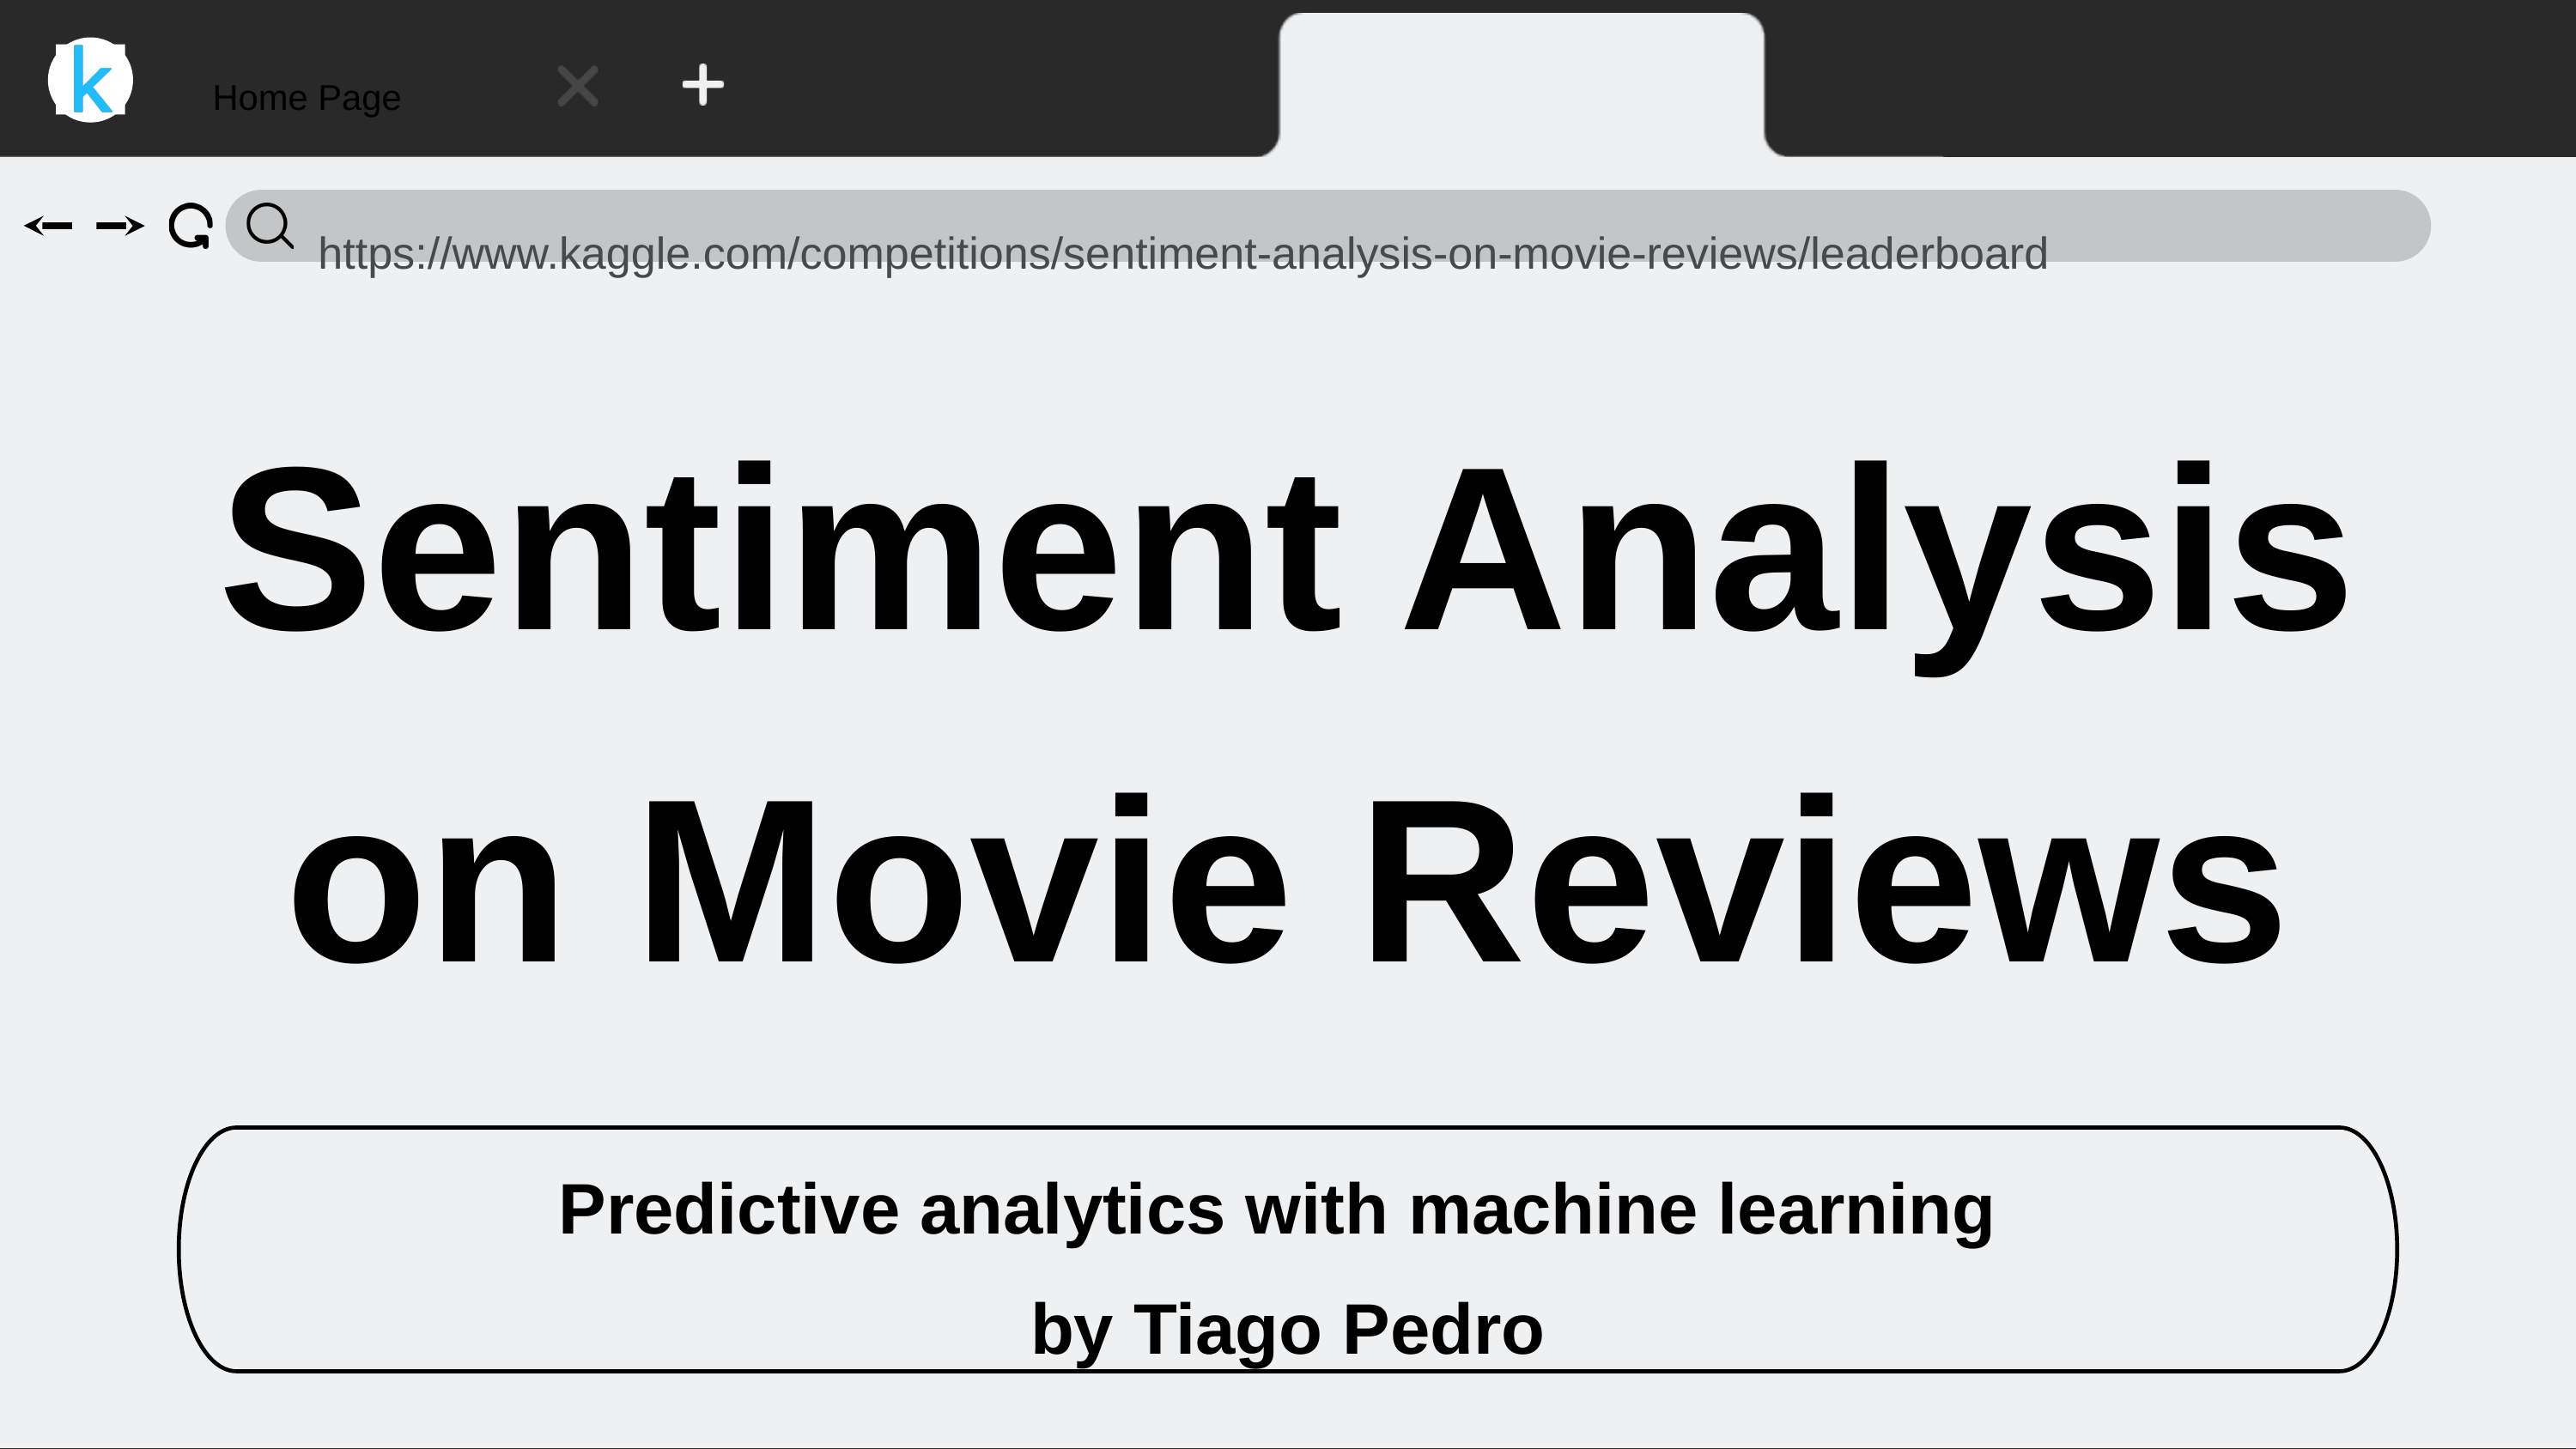

Home Page
https://www.kaggle.com/competitions/sentiment-analysis-on-movie-reviews/leaderboard
Sentiment Analysis on Movie Reviews
Predictive analytics with machine learning
by Tiago Pedro